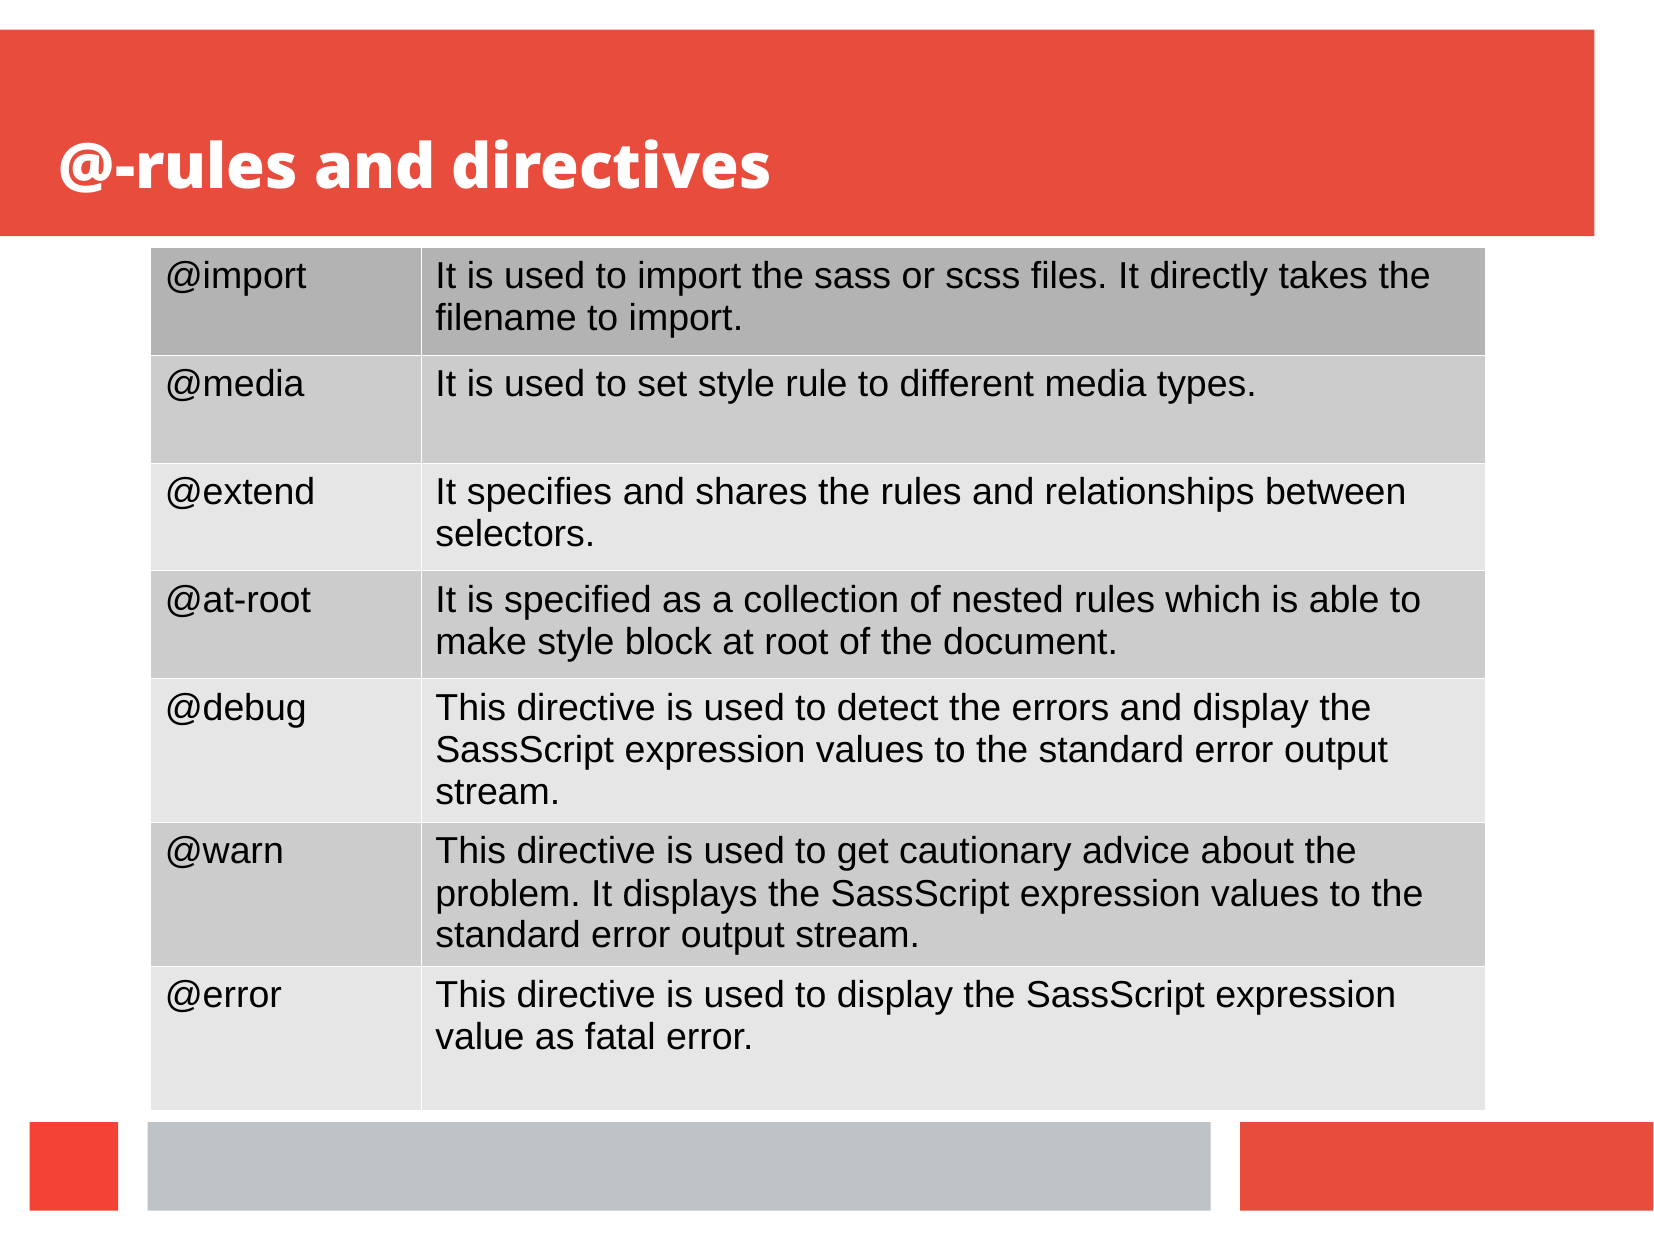

# @-rules and directives
| @import | It is used to import the sass or scss files. It directly takes the filename to import. |
| --- | --- |
| @media | It is used to set style rule to different media types. |
| @extend | It specifies and shares the rules and relationships between selectors. |
| @at-root | It is specified as a collection of nested rules which is able to make style block at root of the document. |
| @debug | This directive is used to detect the errors and display the SassScript expression values to the standard error output stream. |
| @warn | This directive is used to get cautionary advice about the problem. It displays the SassScript expression values to the standard error output stream. |
| @error | This directive is used to display the SassScript expression value as fatal error. |